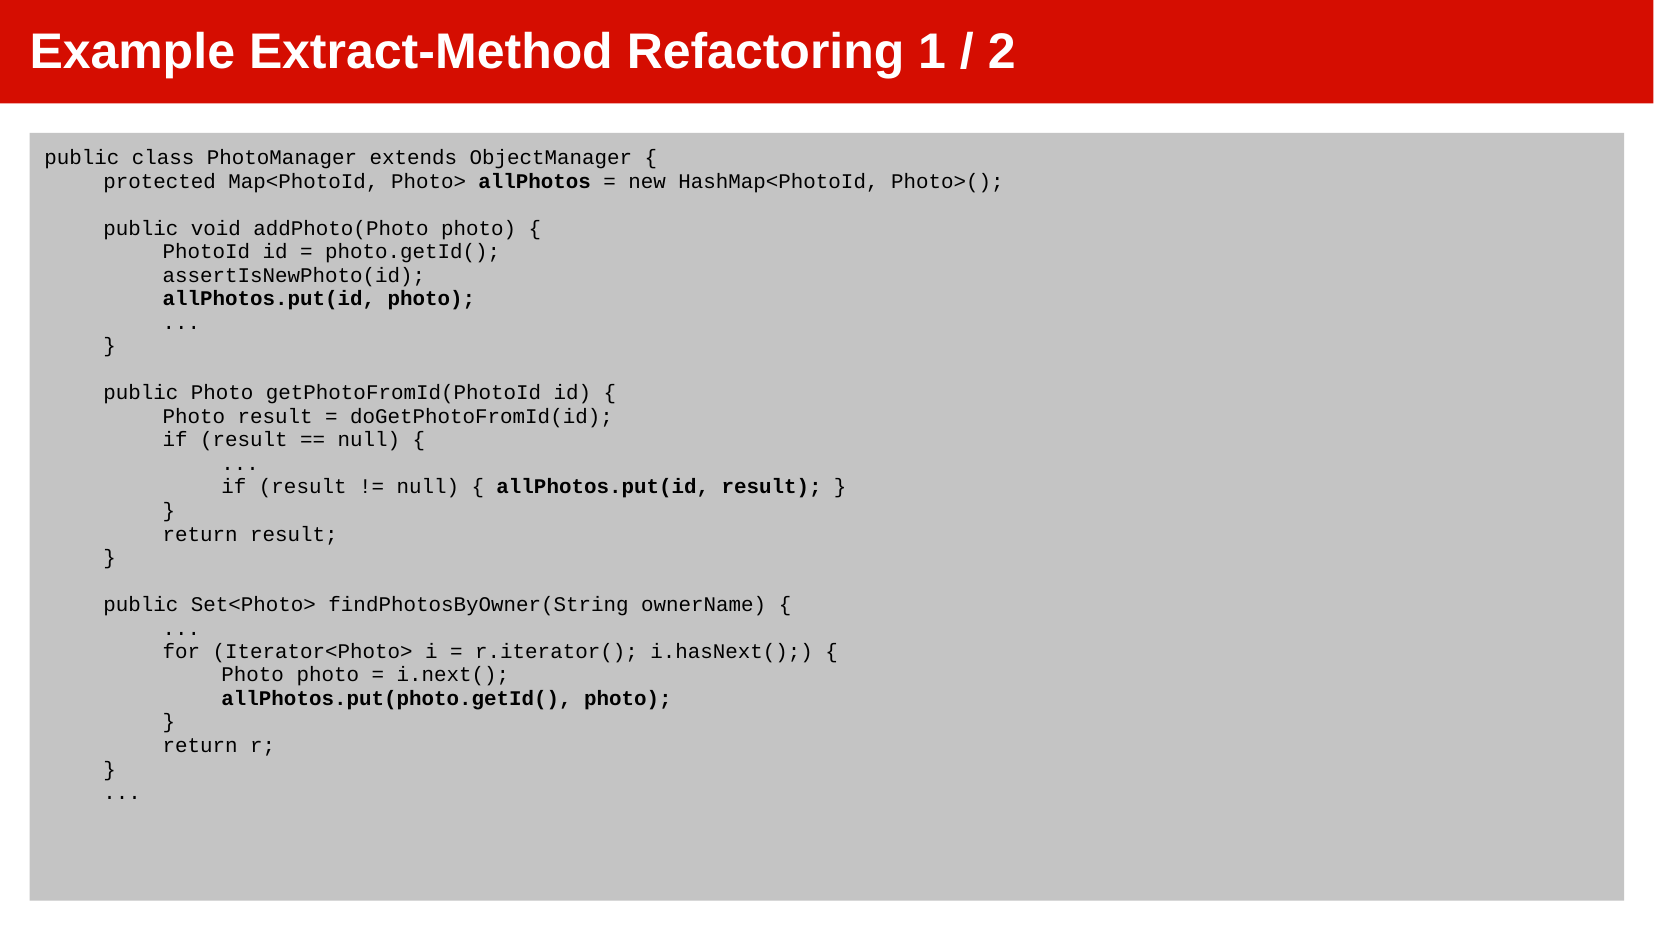

# Example Extract-Method Refactoring 1 / 2
public class PhotoManager extends ObjectManager {
	protected Map<PhotoId, Photo> allPhotos = new HashMap<PhotoId, Photo>();
	public void addPhoto(Photo photo) {
		PhotoId id = photo.getId();
		assertIsNewPhoto(id);
		allPhotos.put(id, photo);
		...
	}
	public Photo getPhotoFromId(PhotoId id) {
		Photo result = doGetPhotoFromId(id);
		if (result == null) {
			...
			if (result != null) { allPhotos.put(id, result); }
		}
		return result;
	}
	public Set<Photo> findPhotosByOwner(String ownerName) {
		...
		for (Iterator<Photo> i = r.iterator(); i.hasNext();) {
			Photo photo = i.next();
			allPhotos.put(photo.getId(), photo);
		}
		return r;
	}
	...
The AMOS Project
43
© 2021 Dirk Riehle - Some Rights Reserved